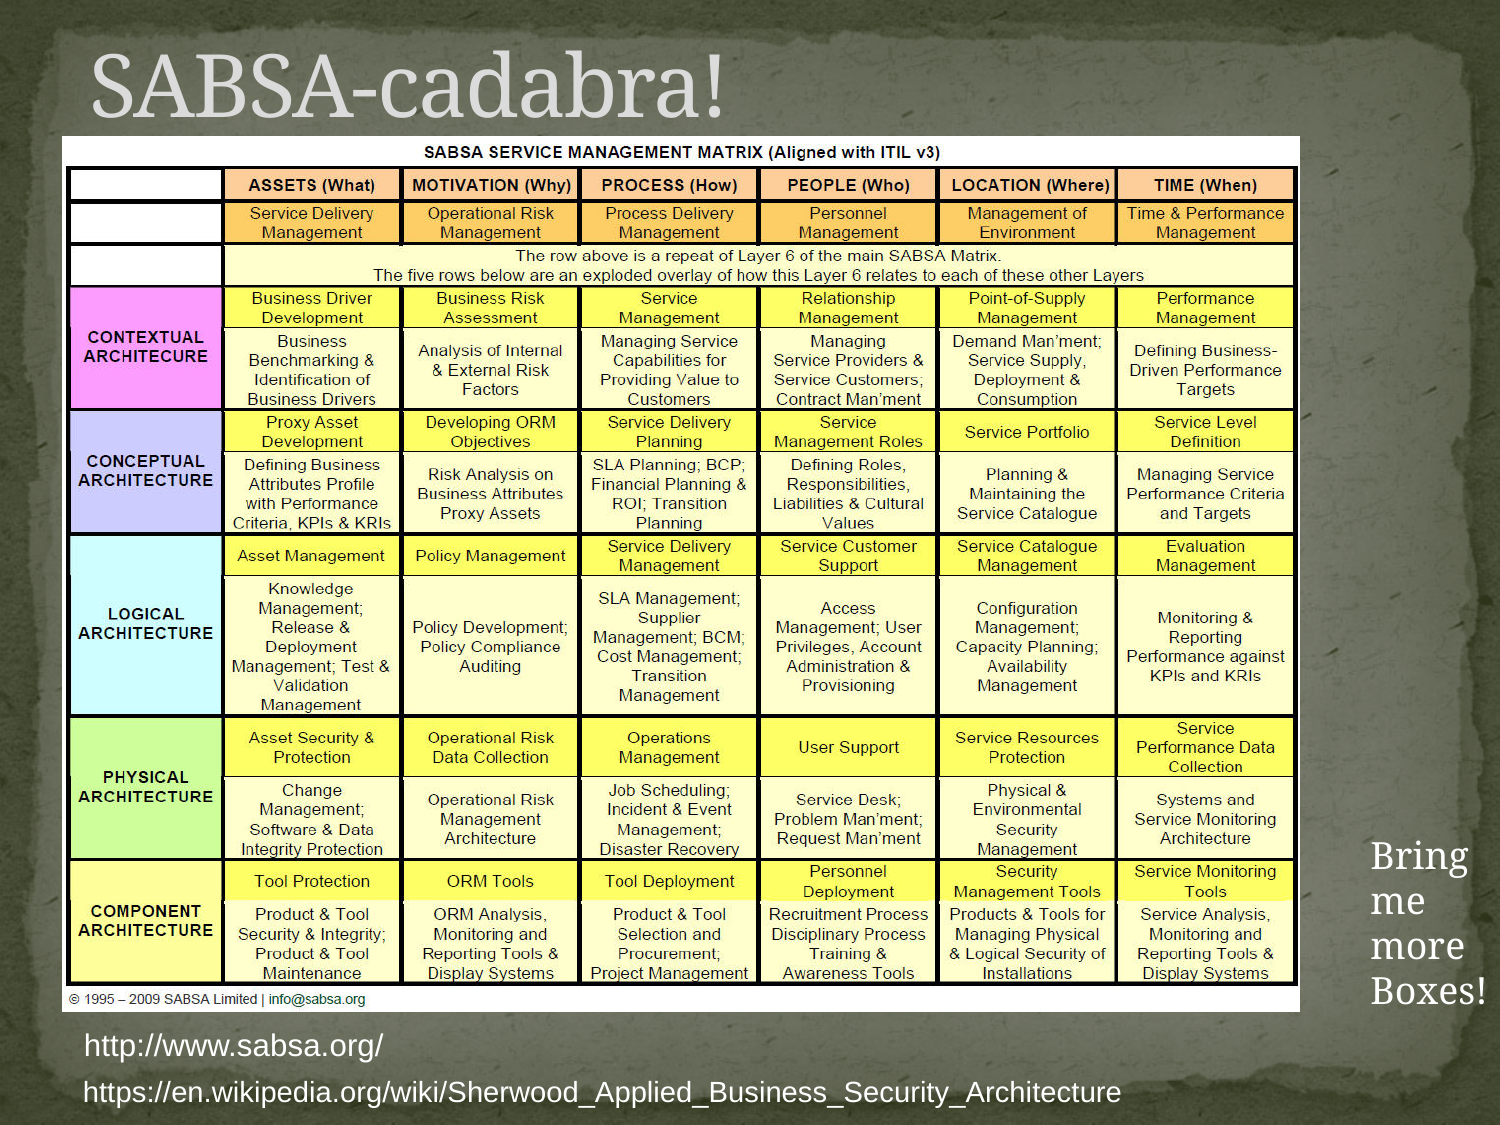

# SABSA-cadabra!
Bring
me
more
Boxes!
http://www.sabsa.org/
https://en.wikipedia.org/wiki/Sherwood_Applied_Business_Security_Architecture